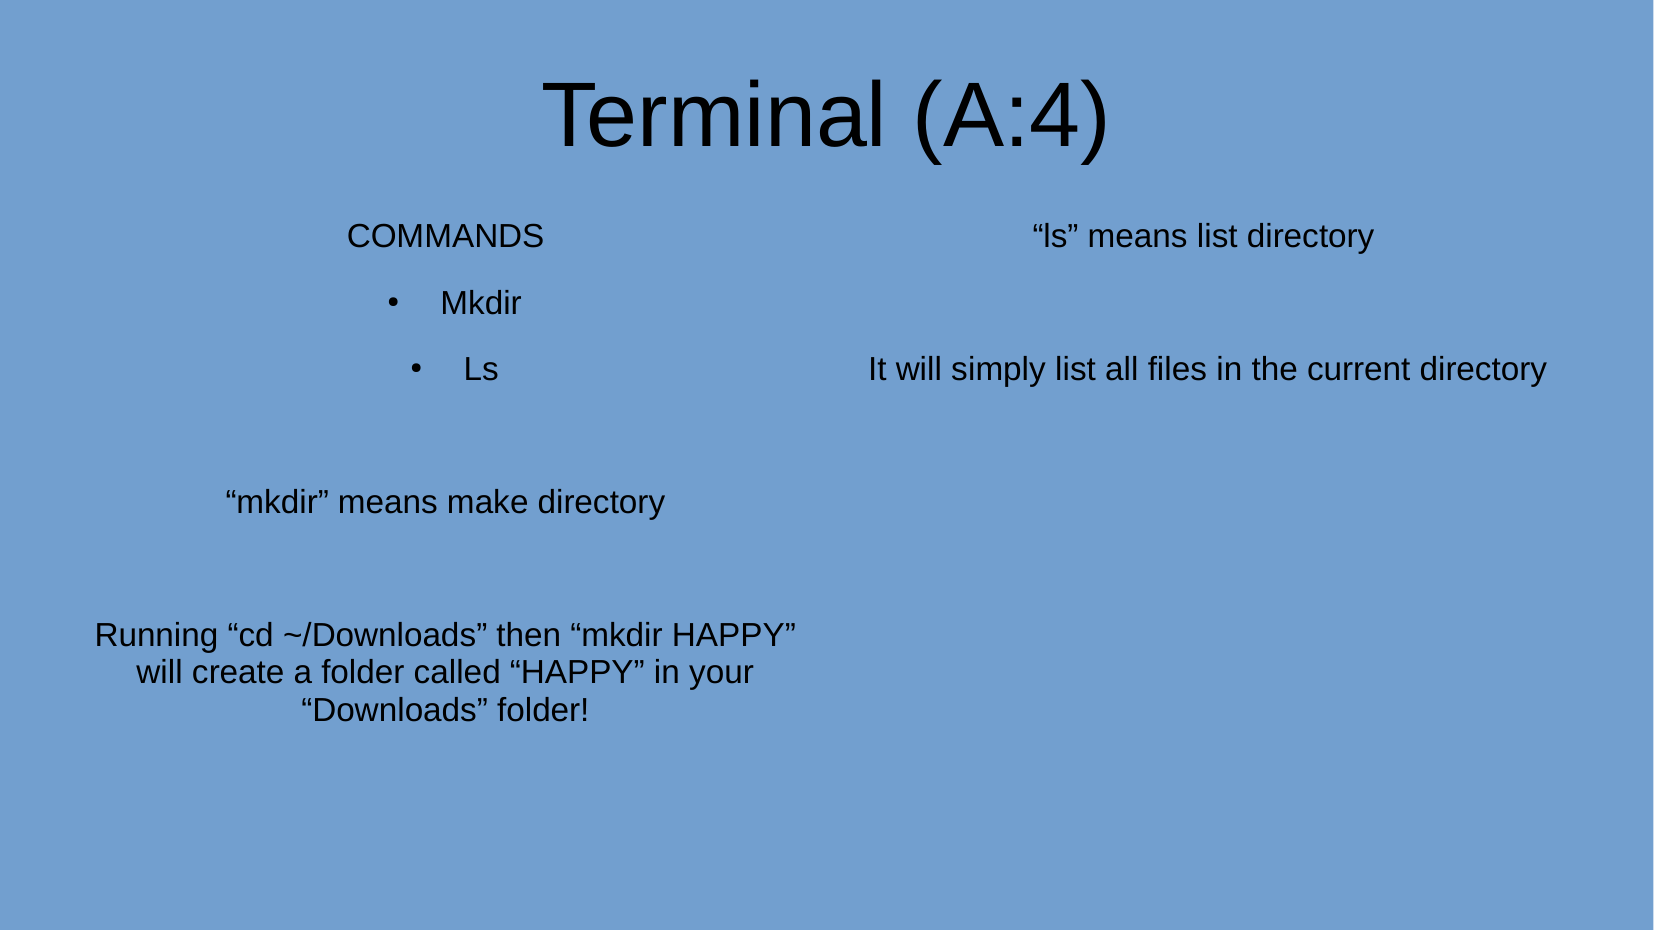

# Terminal (A:4)
COMMANDS
Mkdir
Ls
“mkdir” means make directory
Running “cd ~/Downloads” then “mkdir HAPPY” will create a folder called “HAPPY” in your “Downloads” folder!
“ls” means list directory
It will simply list all files in the current directory